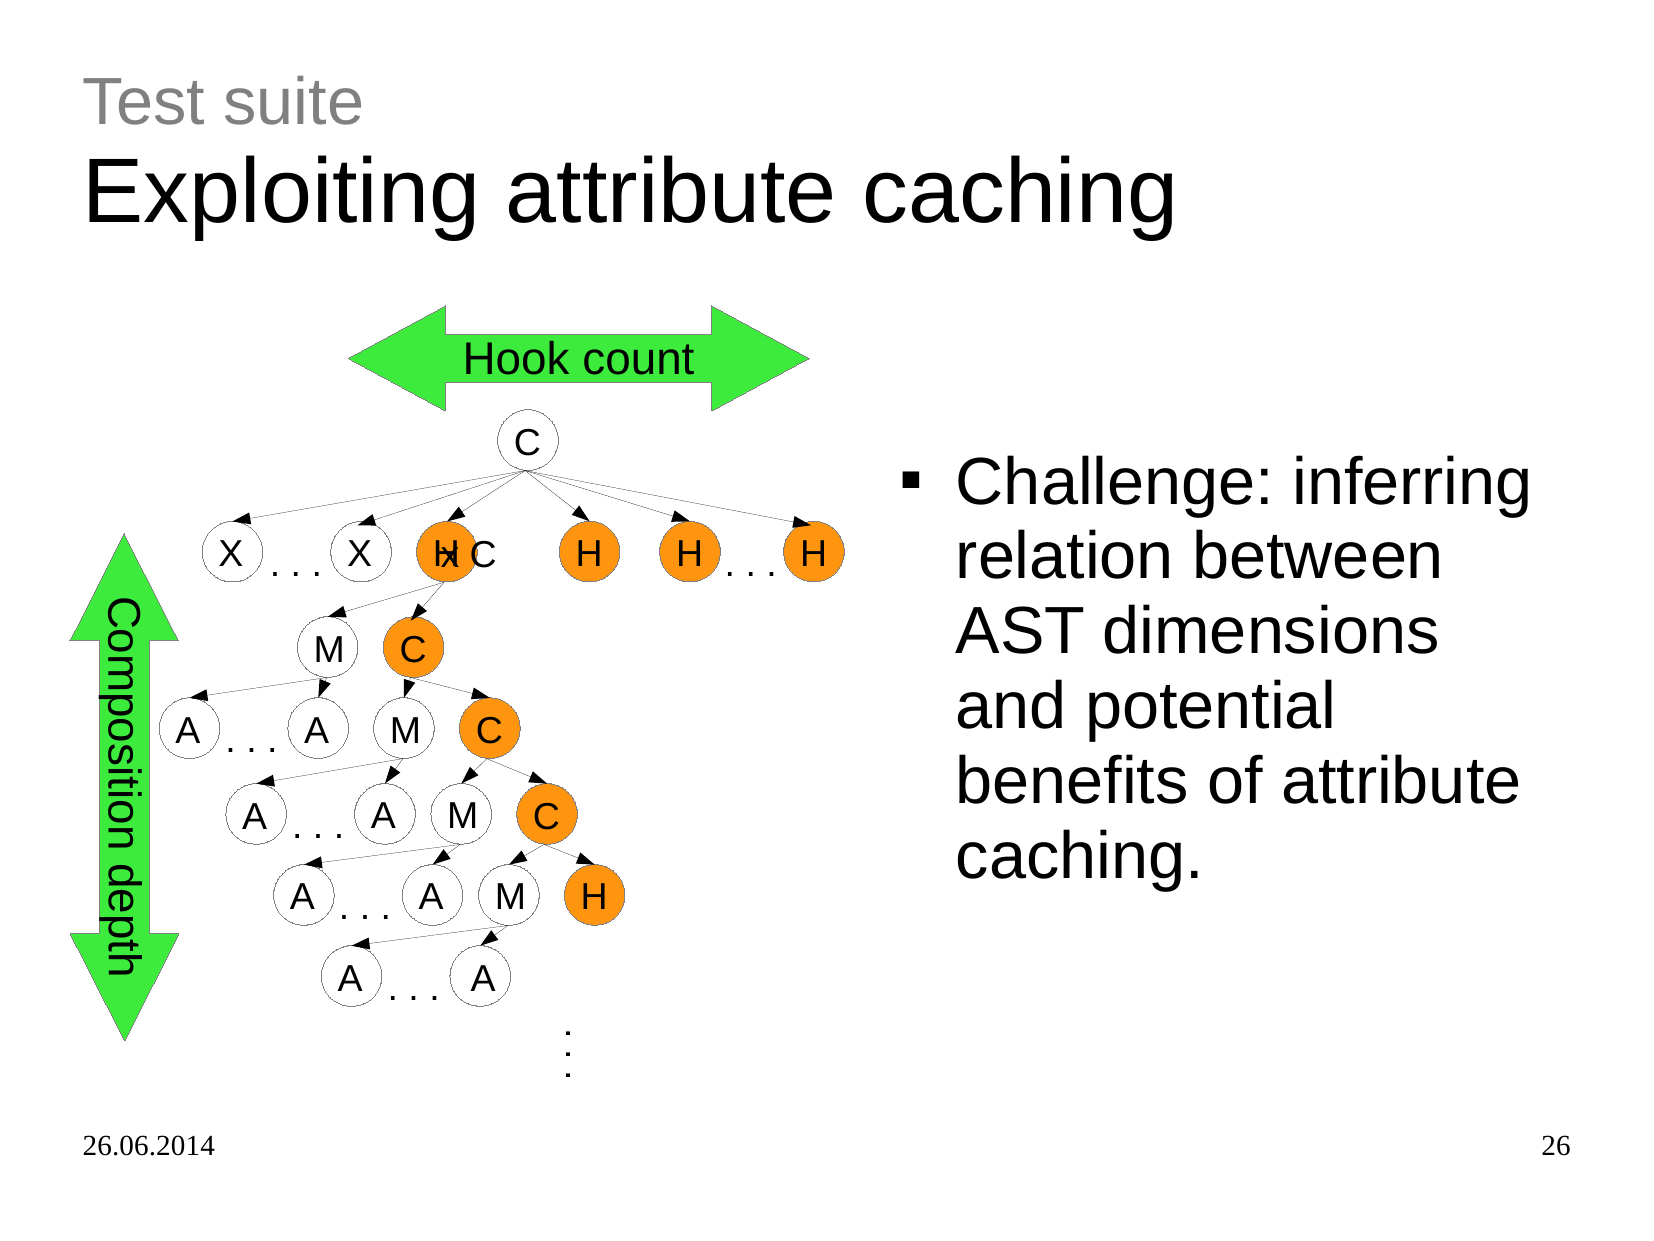

# Test suite Exploiting attribute caching
Hook count
C
Challenge: inferring relation between AST dimensions and potential benefits of attribute caching.
H
H
X
H
X
H
 x C
. . .
. . .
M
C
A
M
A
C
. . .
Composition depth
A
M
A
C
. . .
A
A
M
H
. . .
A
A
. . .
. . .
26.06.2014
26